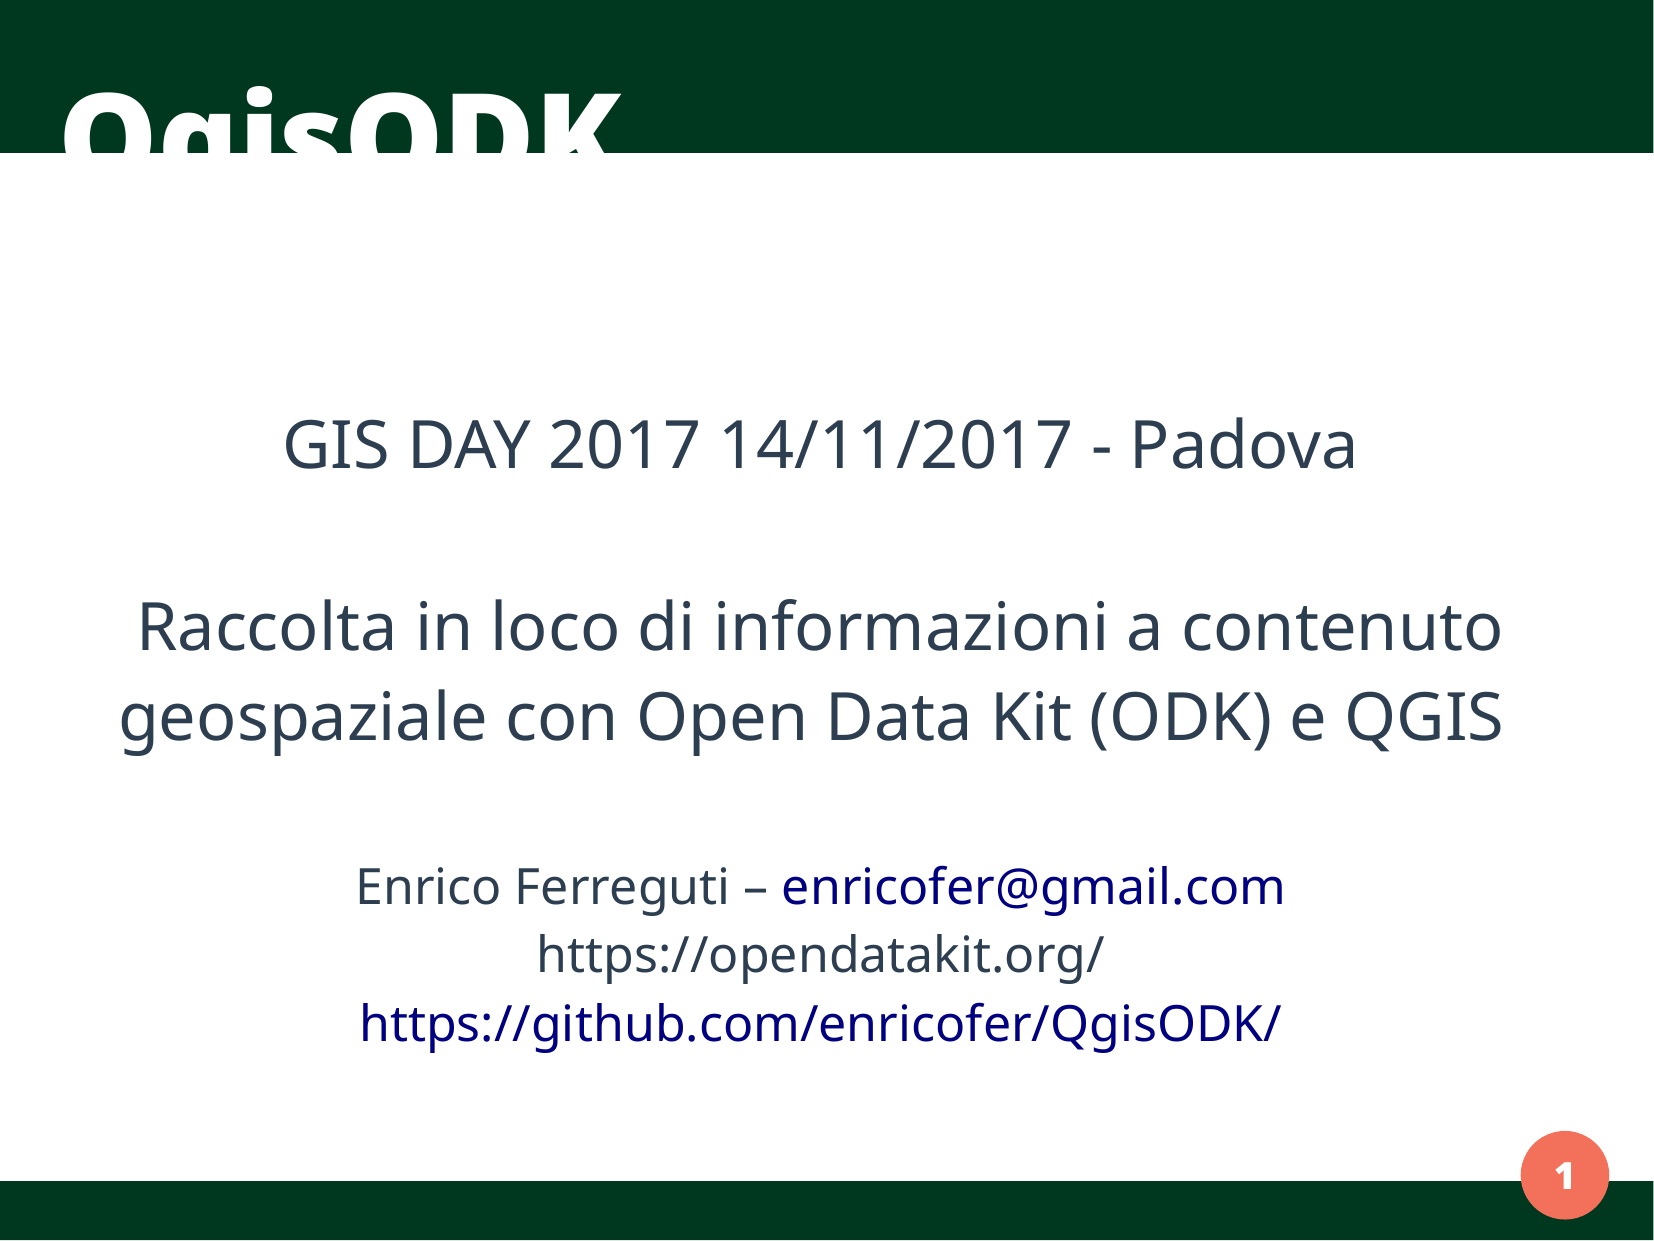

# QgisODK
GIS DAY 2017 14/11/2017 - Padova
Raccolta in loco di informazioni a contenuto geospaziale con Open Data Kit (ODK) e QGIS
Enrico Ferreguti – enricofer@gmail.com
https://opendatakit.org/
https://github.com/enricofer/QgisODK/